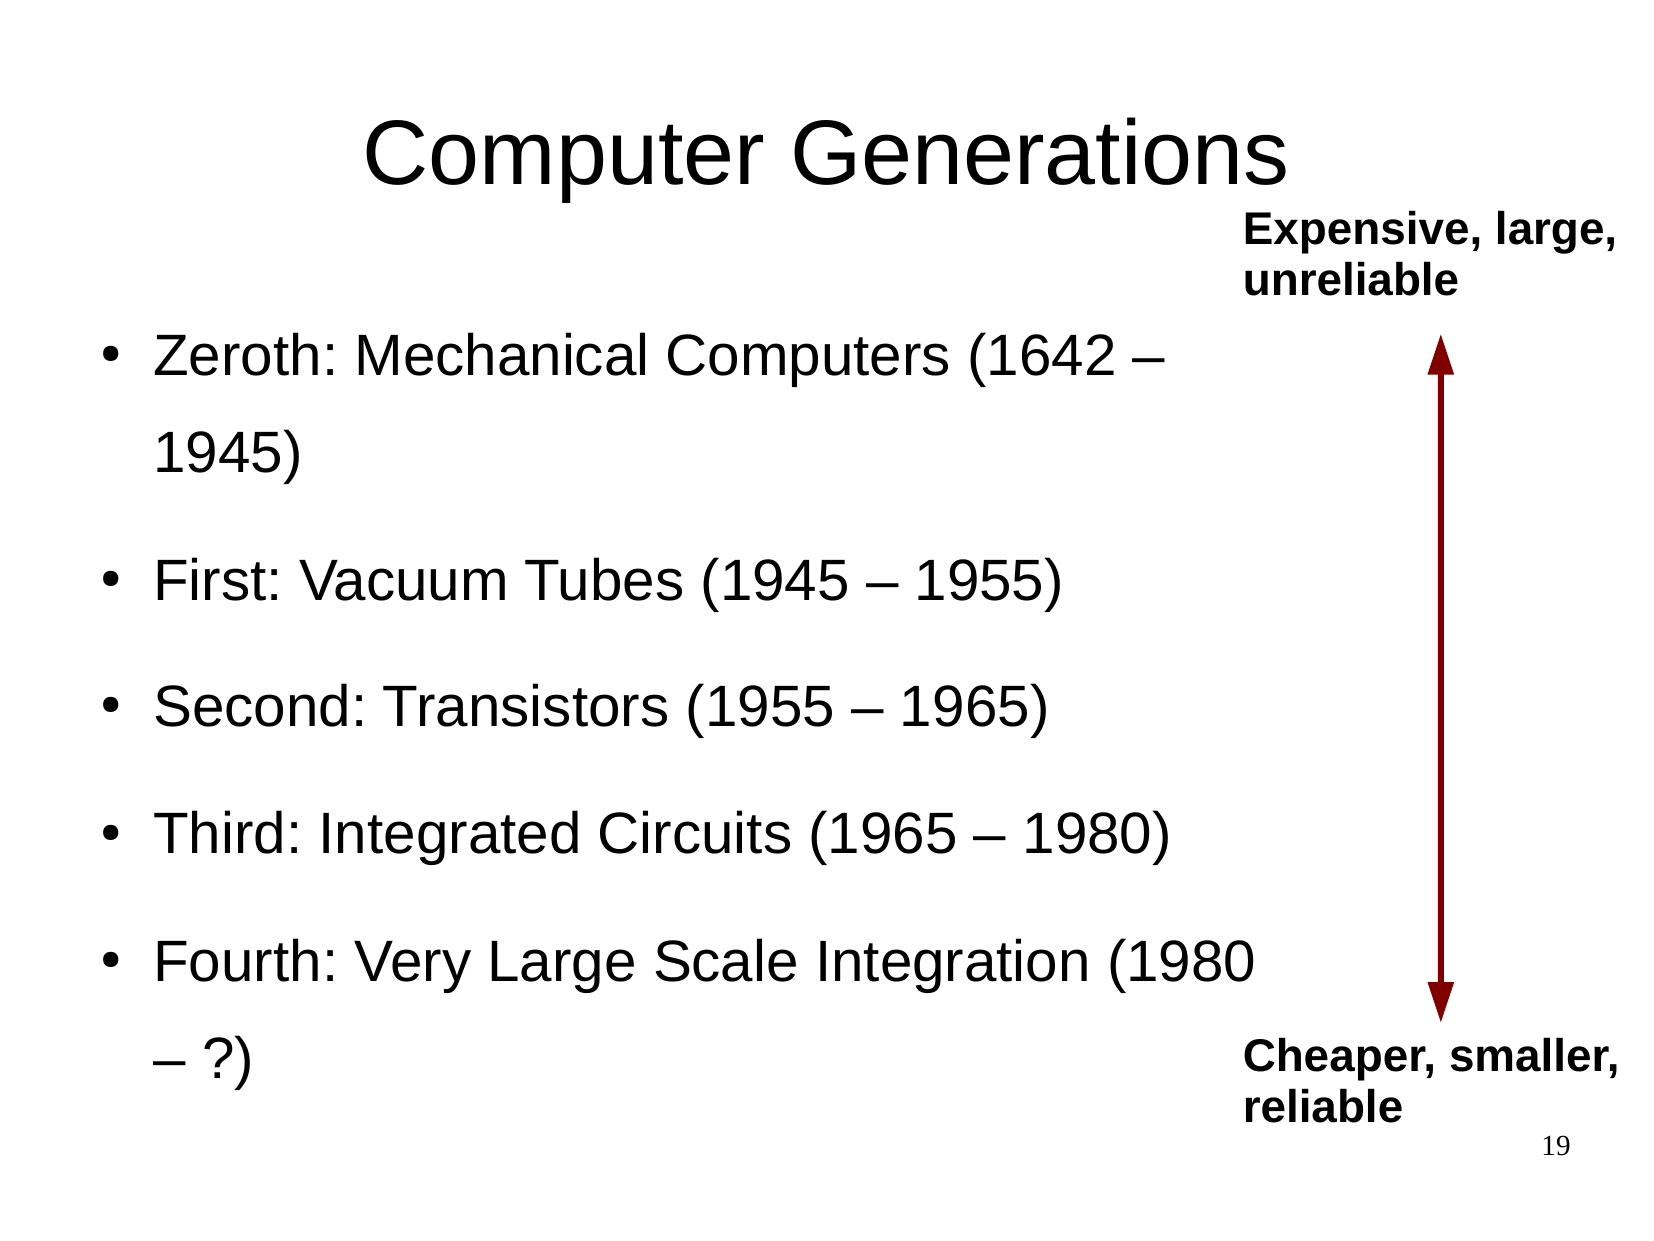

# Computer Generations
Expensive, large, unreliable
Zeroth: Mechanical Computers (1642 – 1945)
First: Vacuum Tubes (1945 – 1955)
Second: Transistors (1955 – 1965)
Third: Integrated Circuits (1965 – 1980)
Fourth: Very Large Scale Integration (1980 – ?)
Cheaper, smaller, reliable
19